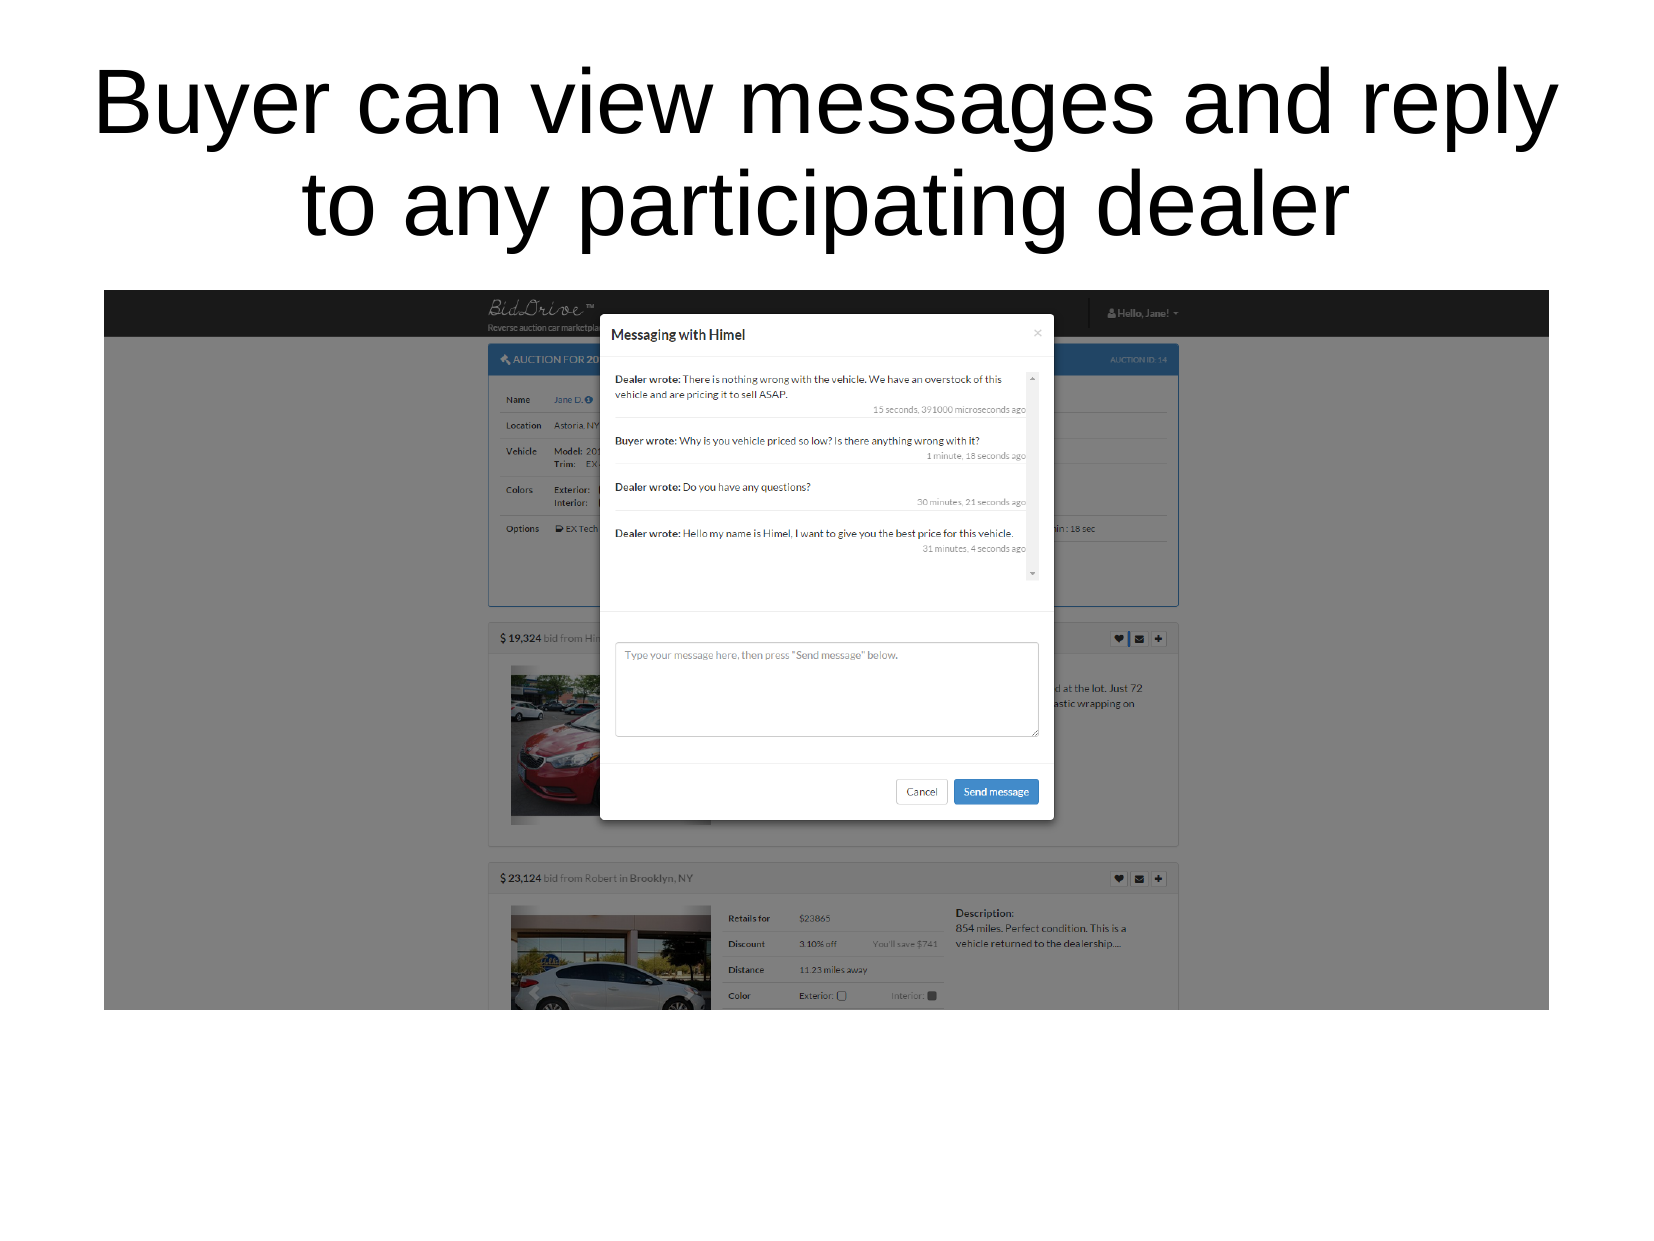

# Buyer can view messages and reply to any participating dealer